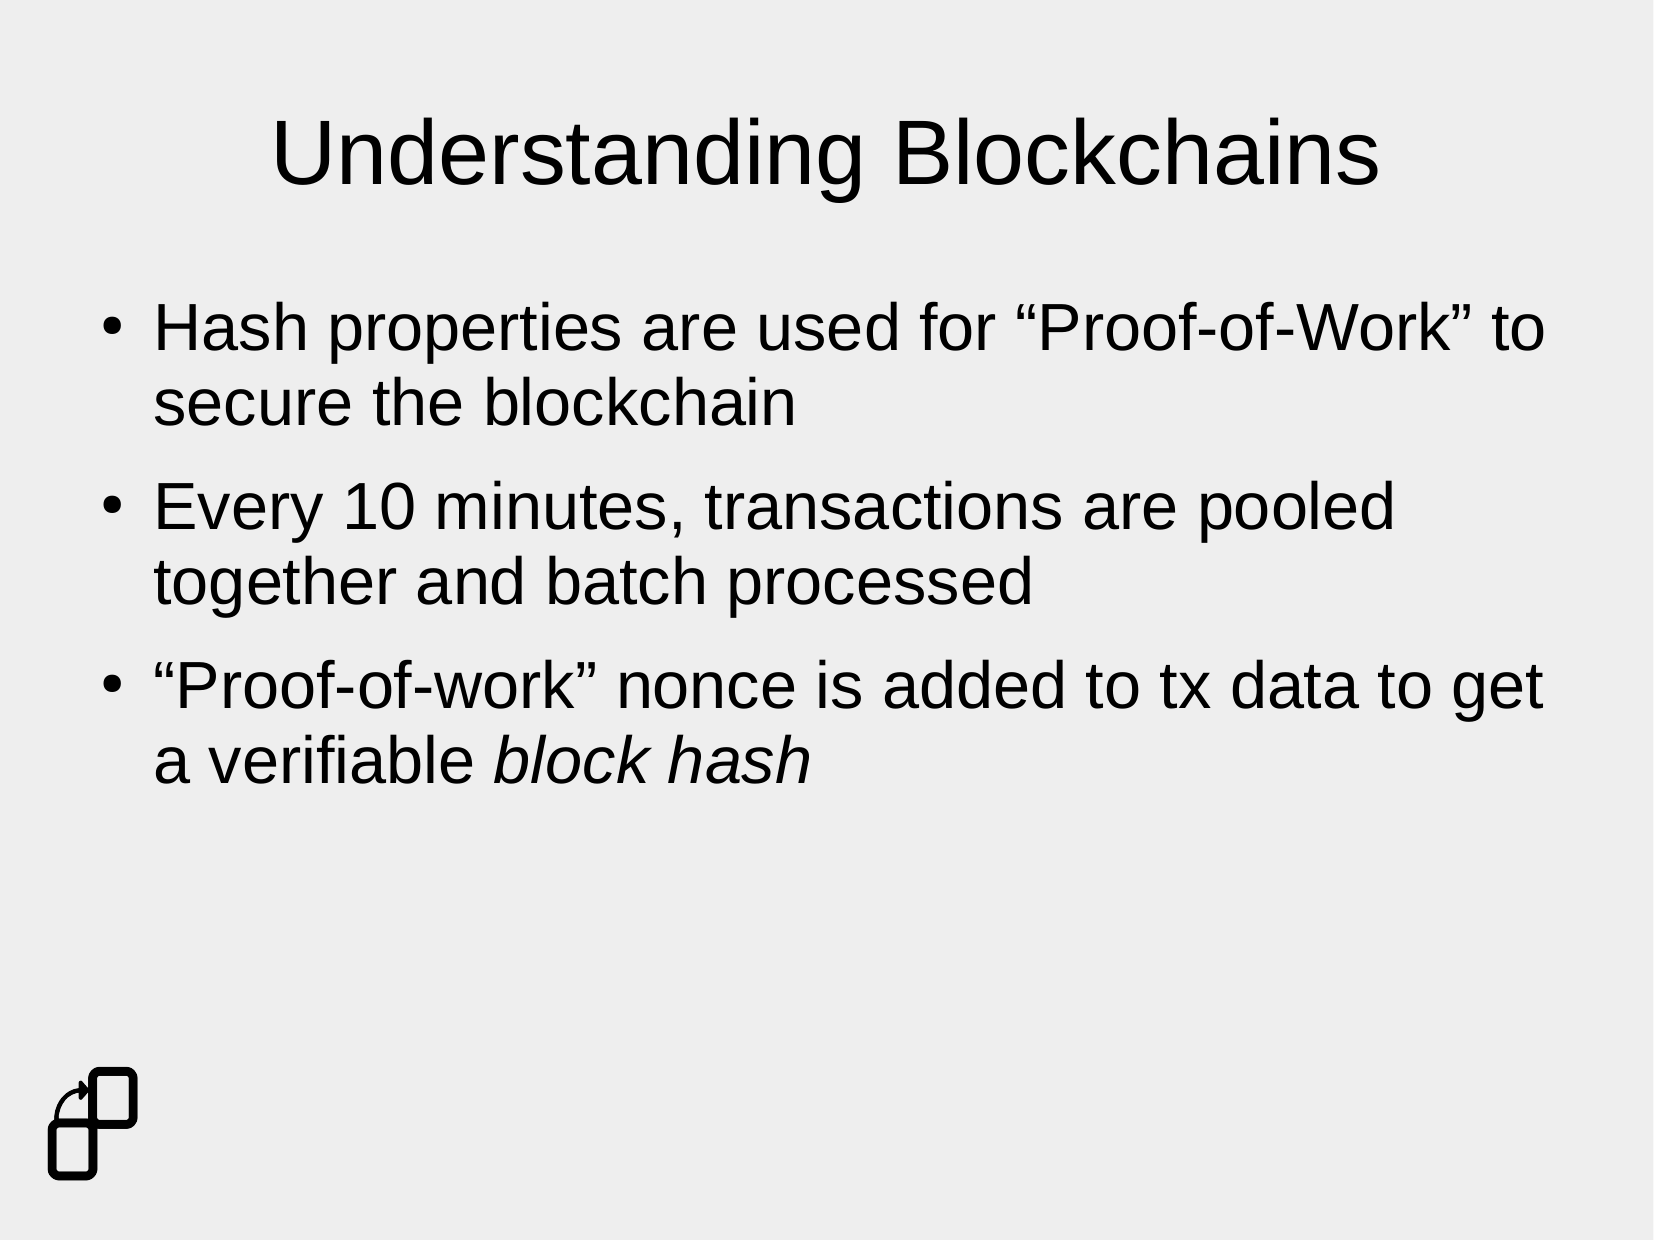

# Understanding Blockchains
Hash properties are used for “Proof-of-Work” to secure the blockchain
Every 10 minutes, transactions are pooled together and batch processed
“Proof-of-work” nonce is added to tx data to get a verifiable block hash